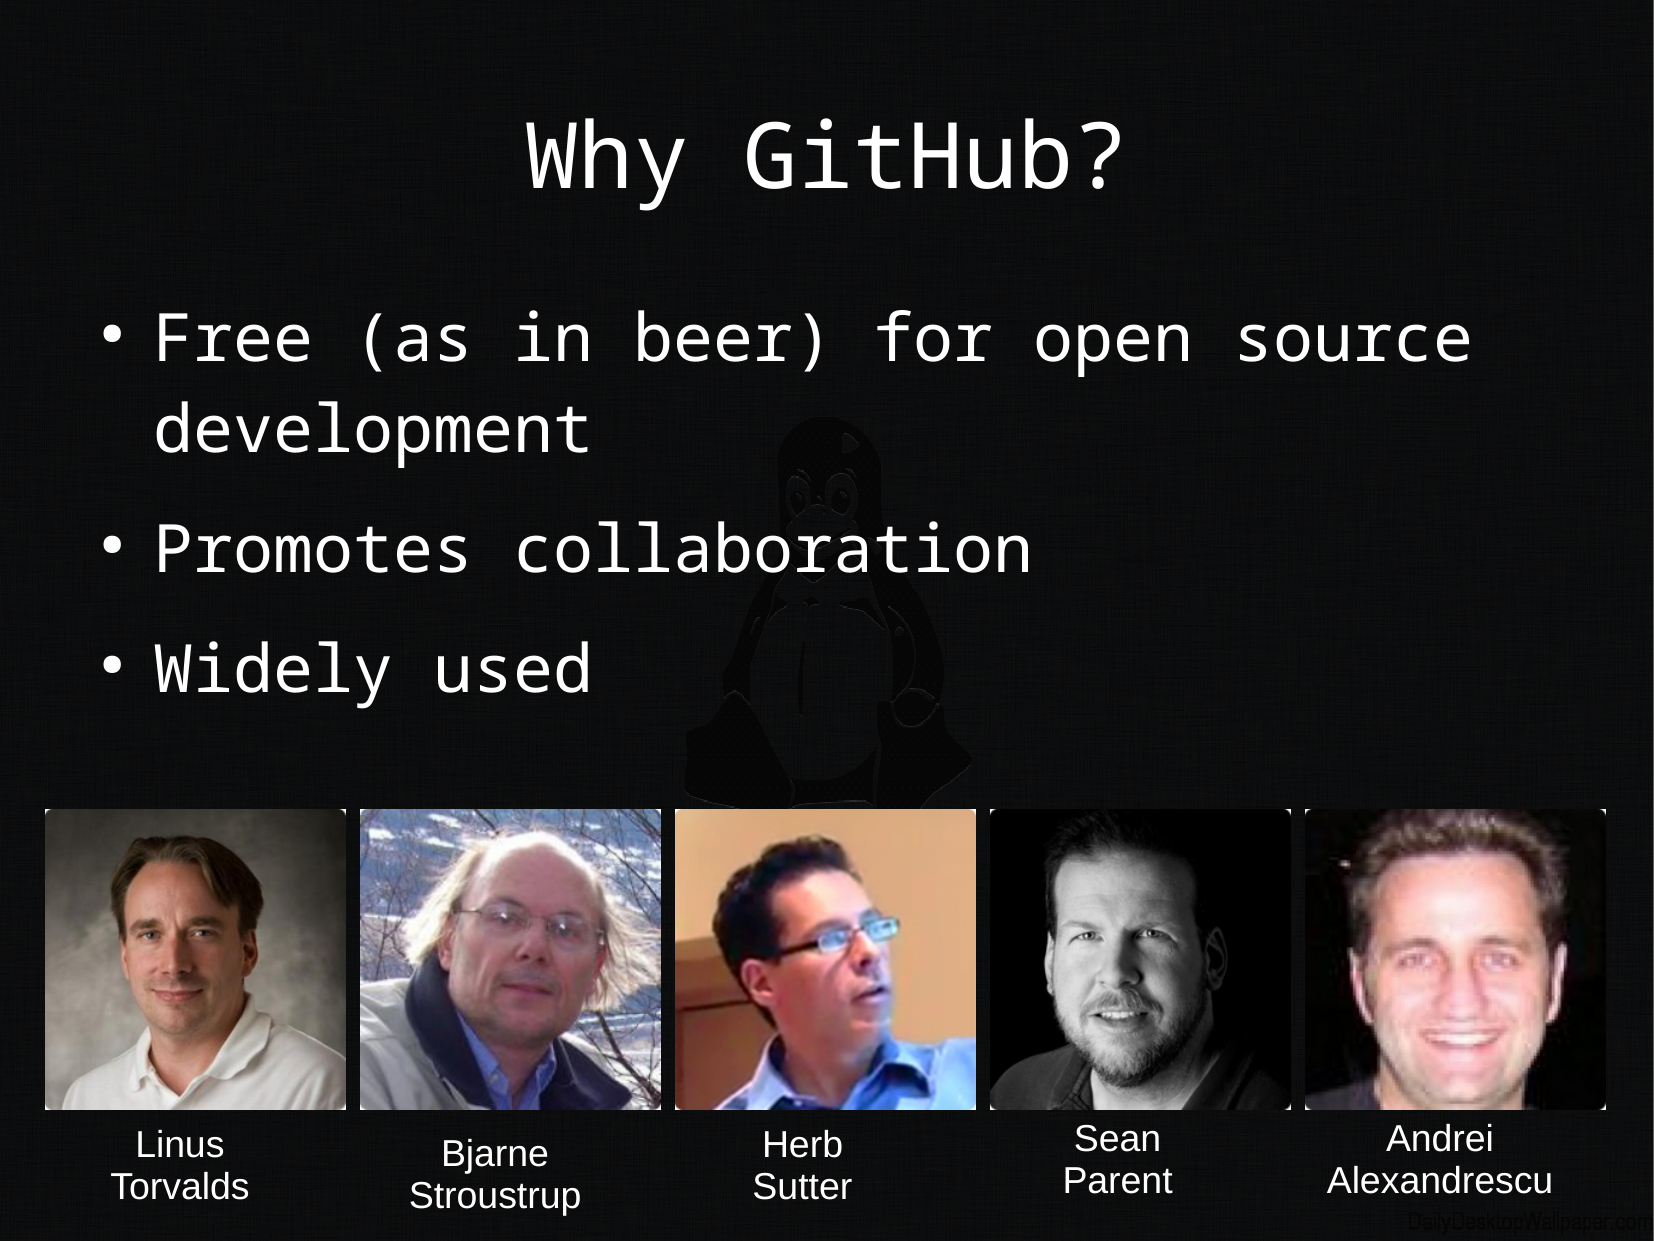

# Why GitHub?
Free (as in beer) for open source development
Promotes collaboration
Widely used
Sean
Parent
Andrei
Alexandrescu
Linus
Torvalds
Herb
Sutter
Bjarne
Stroustrup